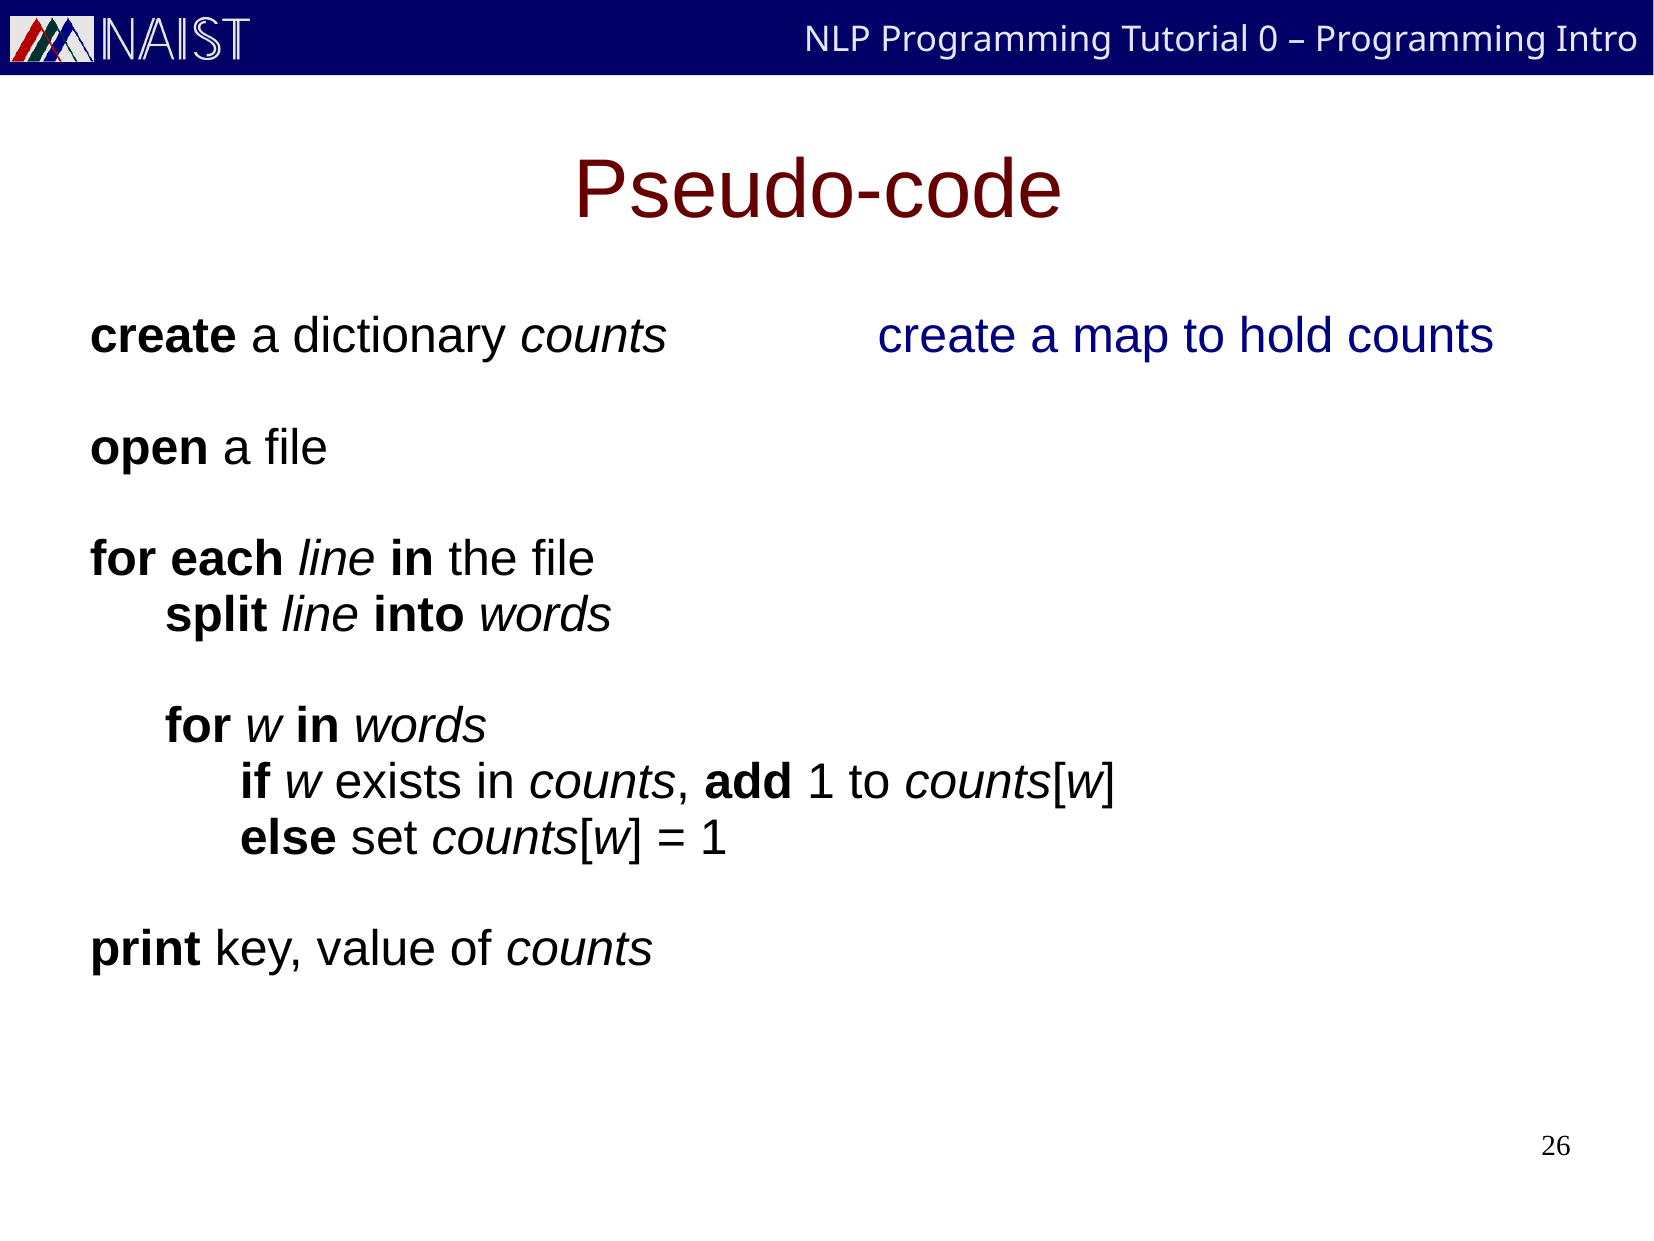

# Pseudo-code
create a dictionary counts create a map to hold counts
open a file
for each line in the file
	split line into words
	for w in words
		if w exists in counts, add 1 to counts[w]
		else set counts[w] = 1
print key, value of counts
26